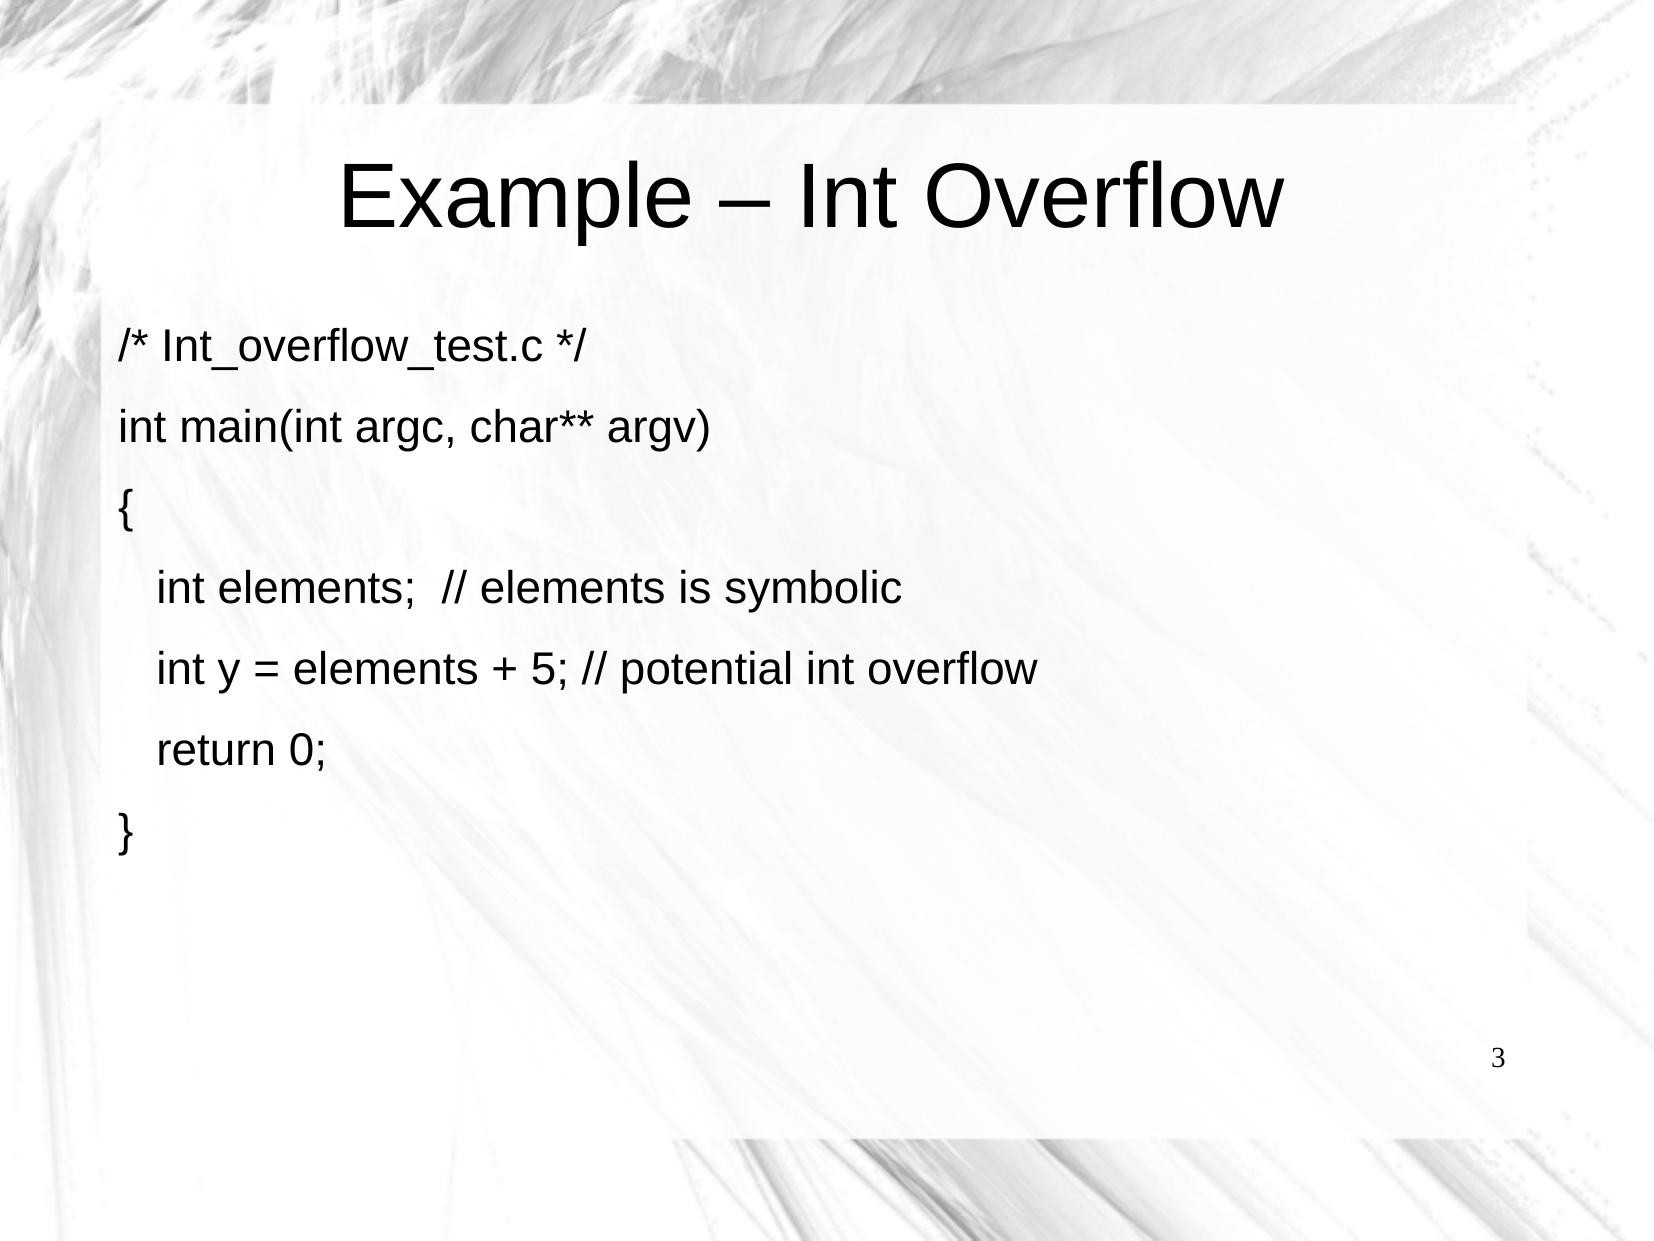

# Example – Int Overflow
/* Int_overflow_test.c */
int main(int argc, char** argv)
{
 int elements; // elements is symbolic
 int y = elements + 5; // potential int overflow
 return 0;
}
3